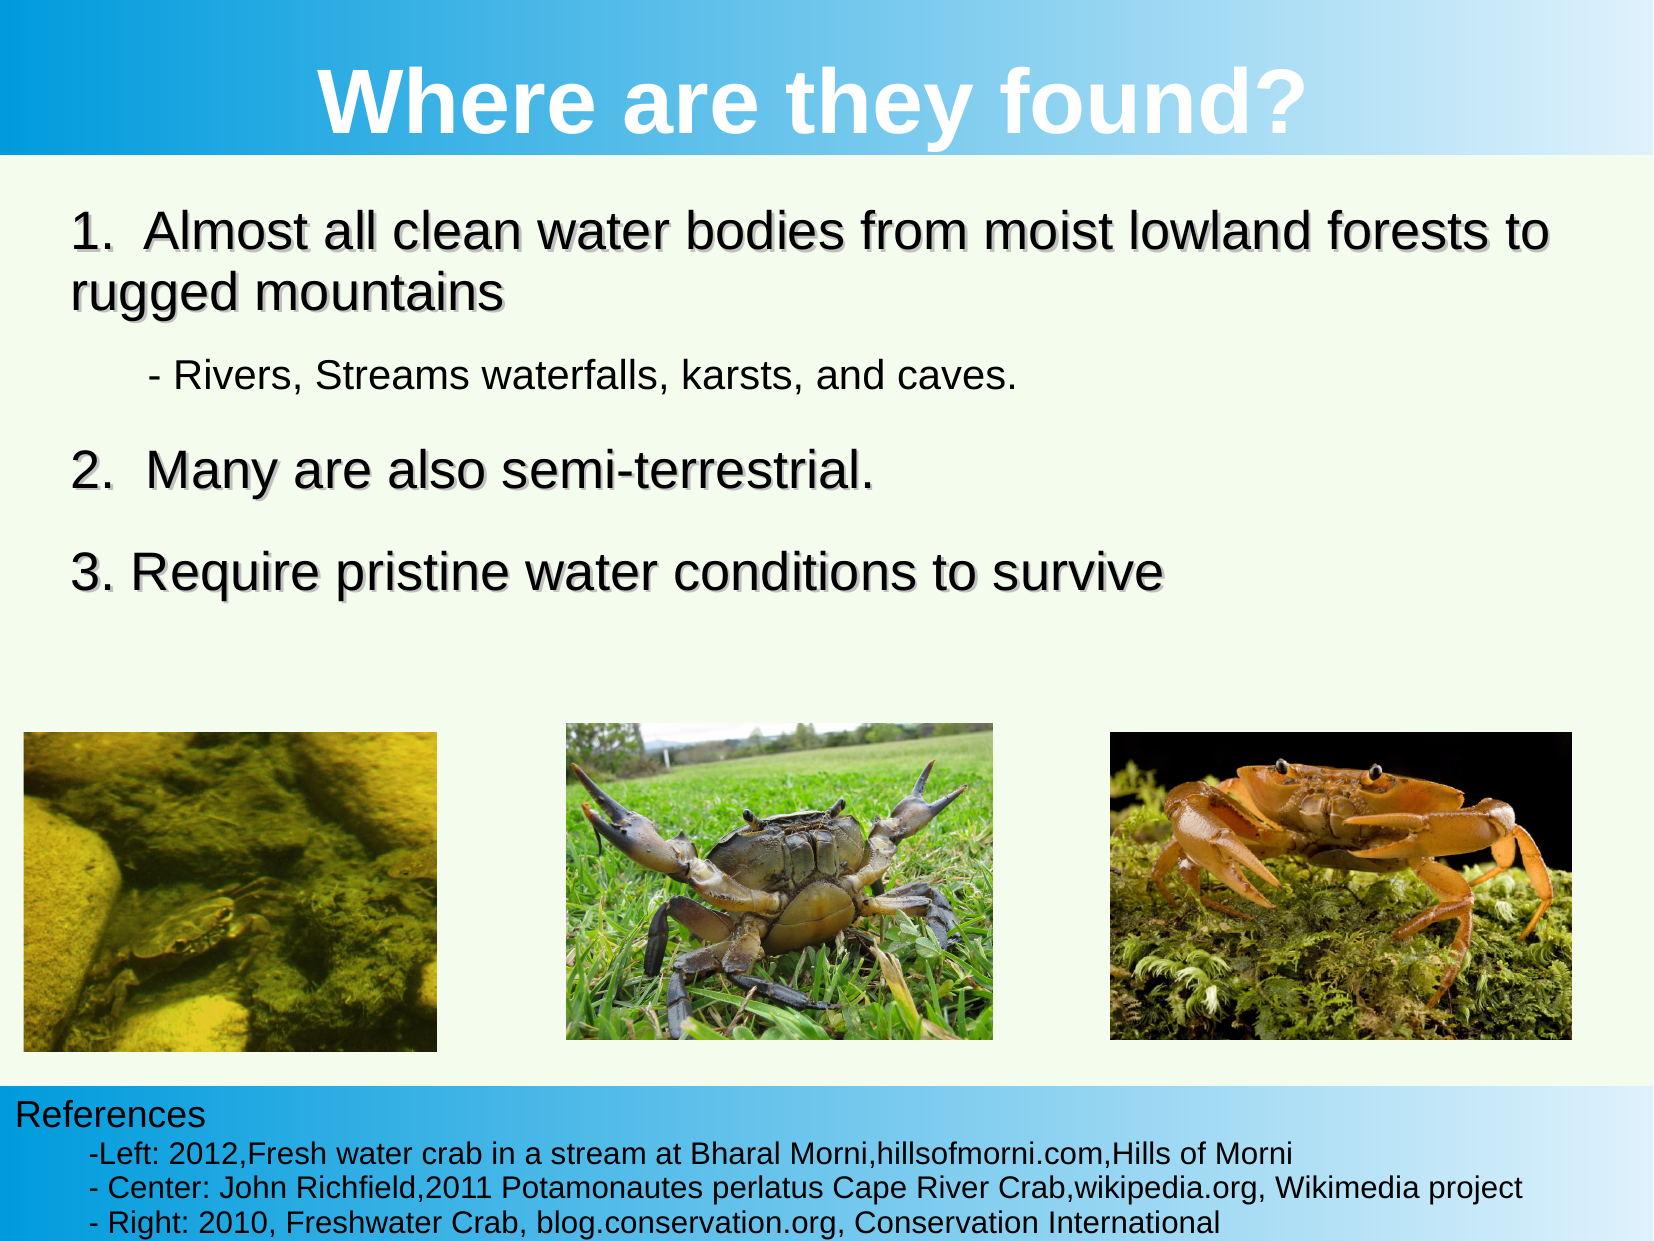

# Where are they found?
1. Almost all clean water bodies from moist lowland forests to rugged mountains
 		- Rivers, Streams waterfalls, karsts, and caves.
2. Many are also semi-terrestrial.
3. Require pristine water conditions to survive
References
	-Left: 2012,Fresh water crab in a stream at Bharal Morni,hillsofmorni.com,Hills of Morni
	- Center: John Richfield,2011 Potamonautes perlatus Cape River Crab,wikipedia.org, Wikimedia project
	- Right: 2010, Freshwater Crab, blog.conservation.org, Conservation International